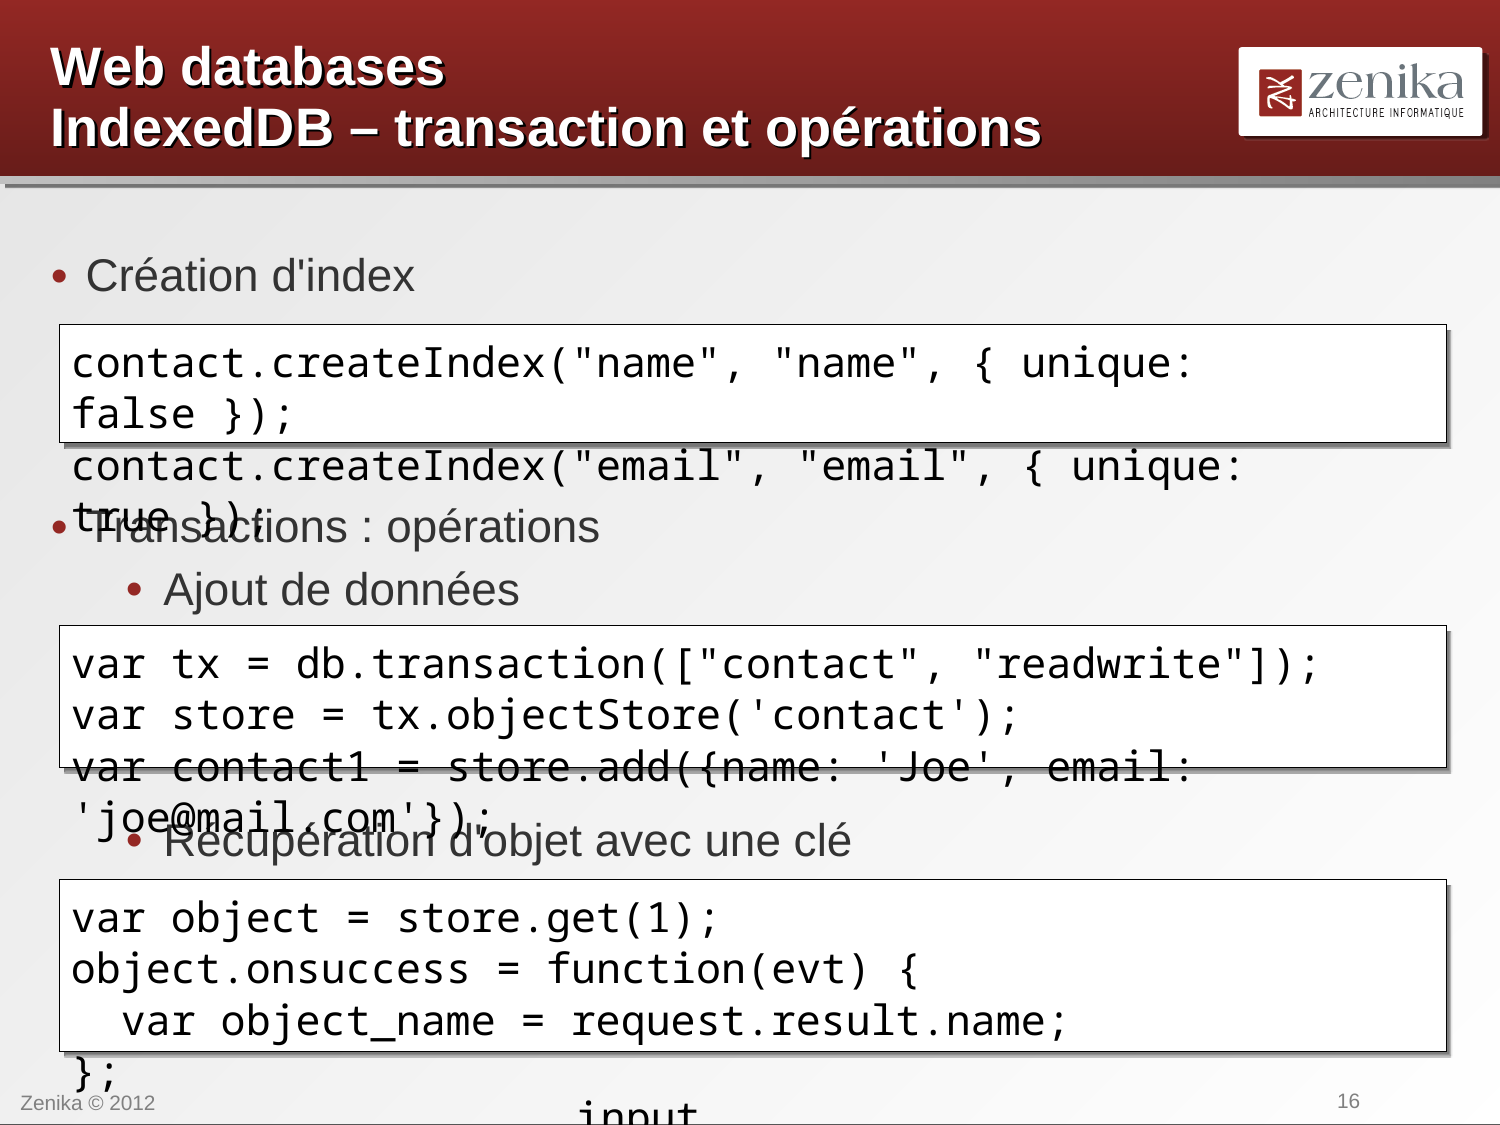

# Web databases IndexedDB – transaction et opérations
Création d'index
Transactions : opérations
Ajout de données
Récupération d'objet avec une clé
contact.createIndex("name", "name", { unique: false });
contact.createIndex("email", "email", { unique: true });
var tx = db.transaction(["contact", "readwrite"]);
var store = tx.objectStore('contact');
var contact1 = store.add({name: 'Joe', email: 'joe@mail.com'});
var object = store.get(1);
object.onsuccess = function(evt) {
 var object_name = request.result.name;
};